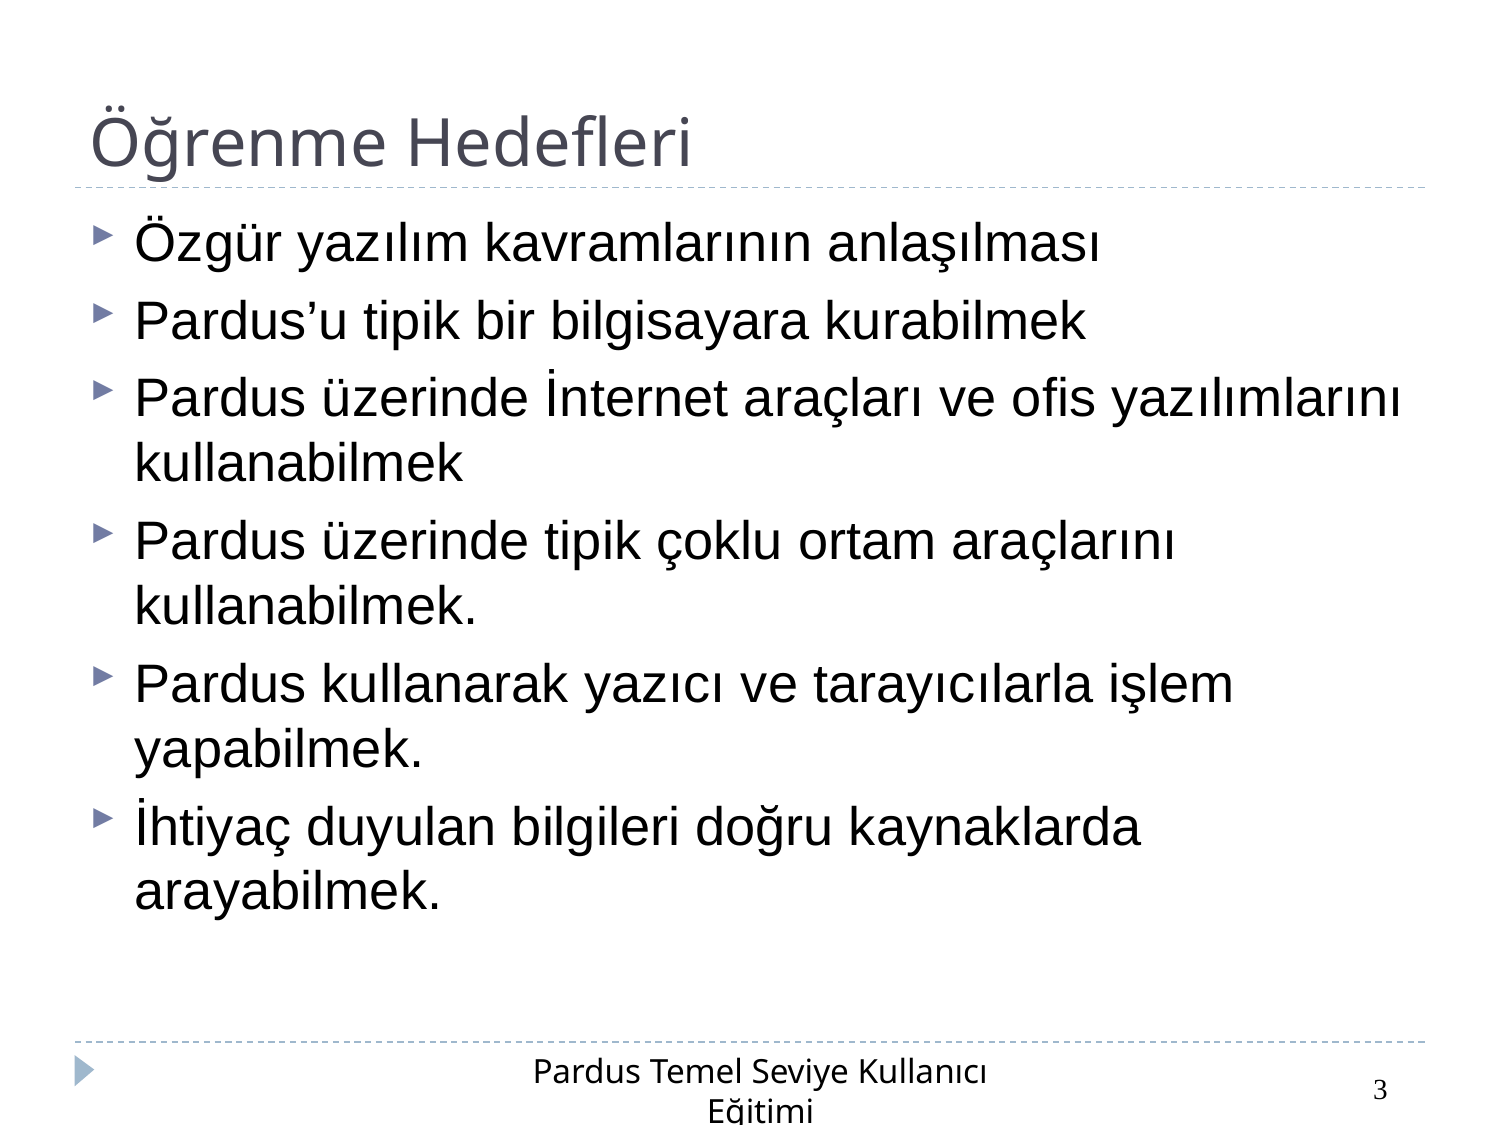

# Öğrenme Hedefleri
Özgür yazılım kavramlarının anlaşılması
Pardus’u tipik bir bilgisayara kurabilmek
Pardus üzerinde İnternet araçları ve ofis yazılımlarını kullanabilmek
Pardus üzerinde tipik çoklu ortam araçlarını kullanabilmek.
Pardus kullanarak yazıcı ve tarayıcılarla işlem yapabilmek.
İhtiyaç duyulan bilgileri doğru kaynaklarda arayabilmek.